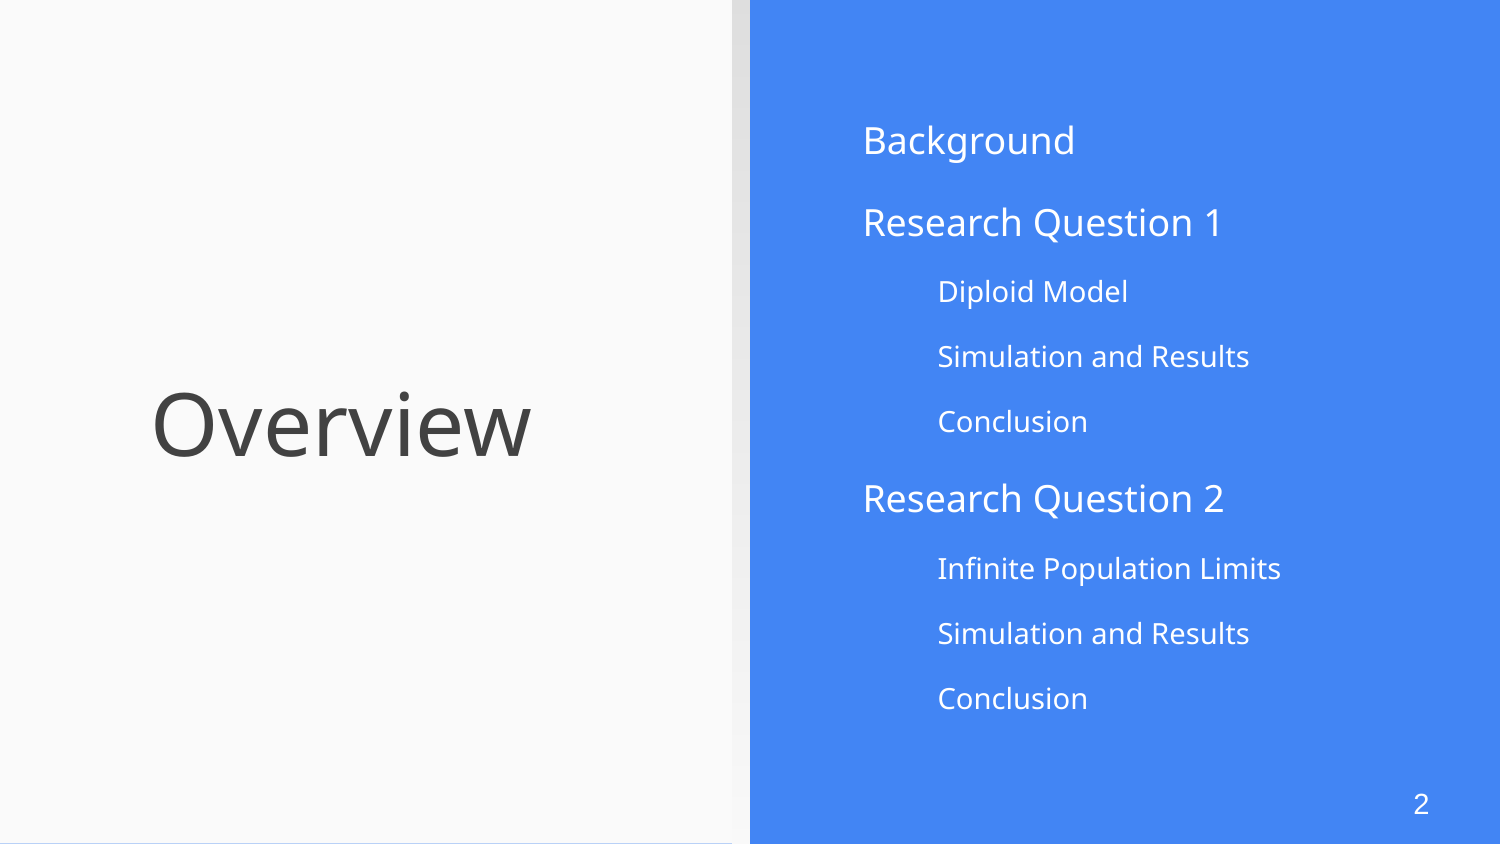

Background
Research Question 1
Diploid Model
Simulation and Results
Conclusion
Research Question 2
Infinite Population Limits
Simulation and Results
Conclusion
# Overview
2